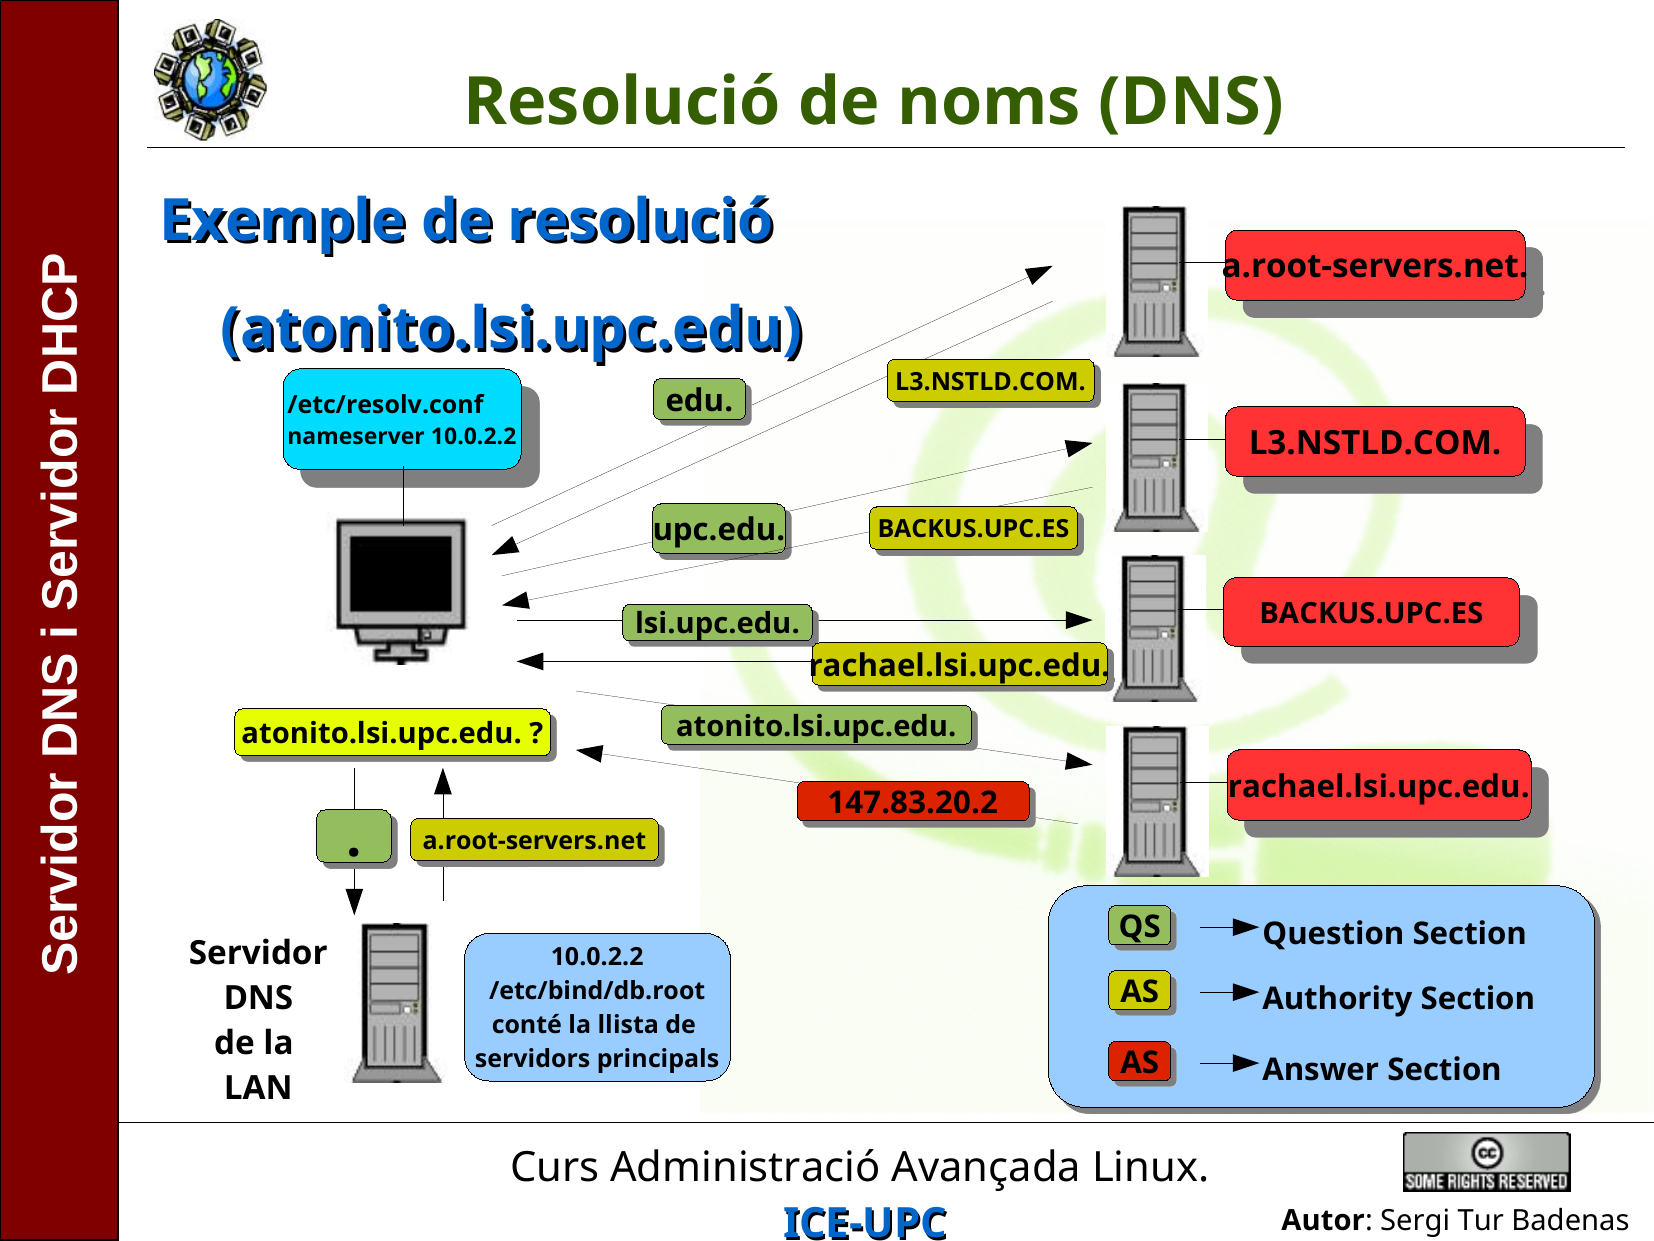

# Resolució de noms (DNS)
Exemple de resolució
 (atonito.lsi.upc.edu)
a.root-servers.net.
edu.
L3.NSTLD.COM.
/etc/resolv.conf
nameserver 10.0.2.2
L3.NSTLD.COM.
upc.edu.
BACKUS.UPC.ES
BACKUS.UPC.ES
lsi.upc.edu.
rachael.lsi.upc.edu.
atonito.lsi.upc.edu.
atonito.lsi.upc.edu. ?
.
Servidor
DNS
de la
LAN
10.0.2.2
/etc/bind/db.root
conté la llista de
servidors principals
rachael.lsi.upc.edu.
147.83.20.2
a.root-servers.net
Question Section
QS
Authority Section
AS
Answer Section
AS